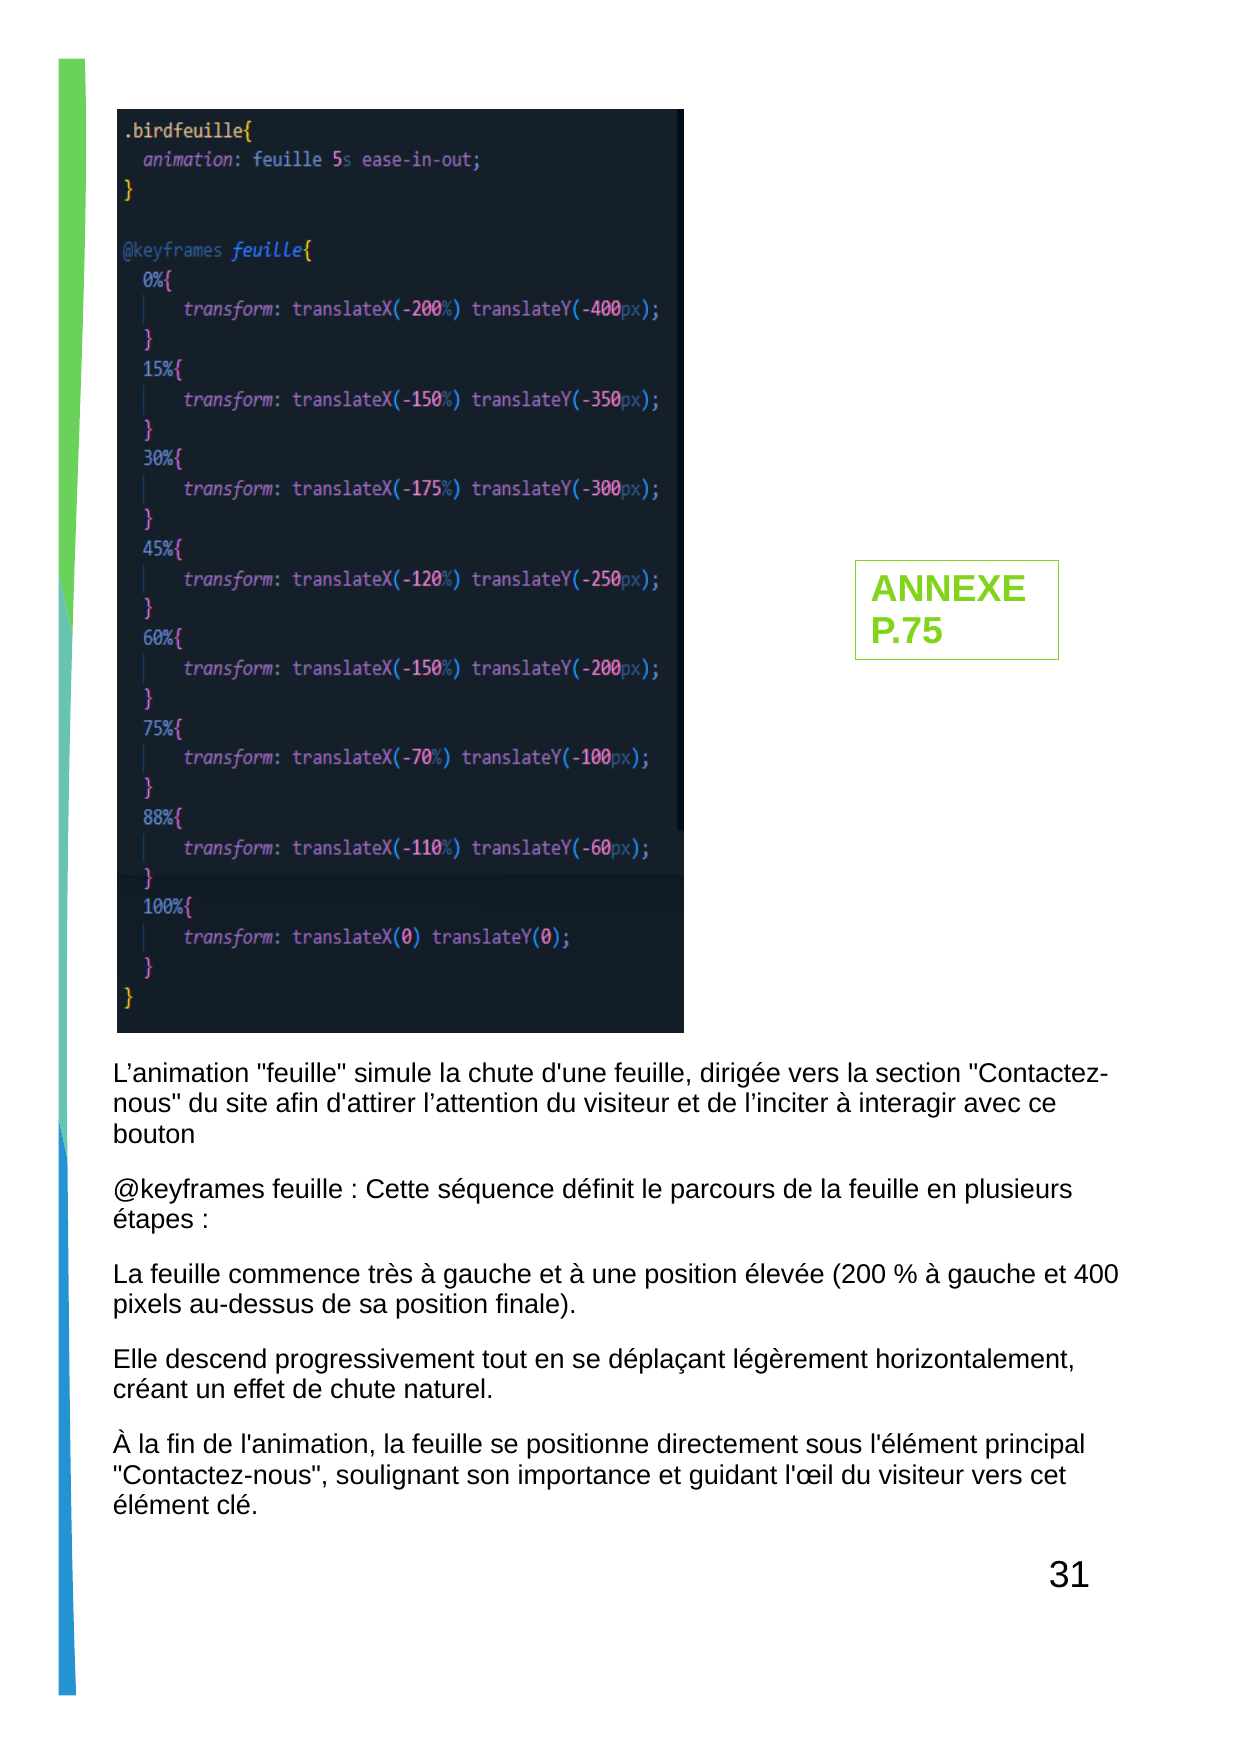

ANNEXE P.75
L’animation "feuille" simule la chute d'une feuille, dirigée vers la section "Contactez-nous" du site afin d'attirer l’attention du visiteur et de l’inciter à interagir avec ce bouton
@keyframes feuille : Cette séquence définit le parcours de la feuille en plusieurs étapes :
La feuille commence très à gauche et à une position élevée (200 % à gauche et 400 pixels au-dessus de sa position finale).
Elle descend progressivement tout en se déplaçant légèrement horizontalement, créant un effet de chute naturel.
À la fin de l'animation, la feuille se positionne directement sous l'élément principal "Contactez-nous", soulignant son importance et guidant l'œil du visiteur vers cet élément clé.